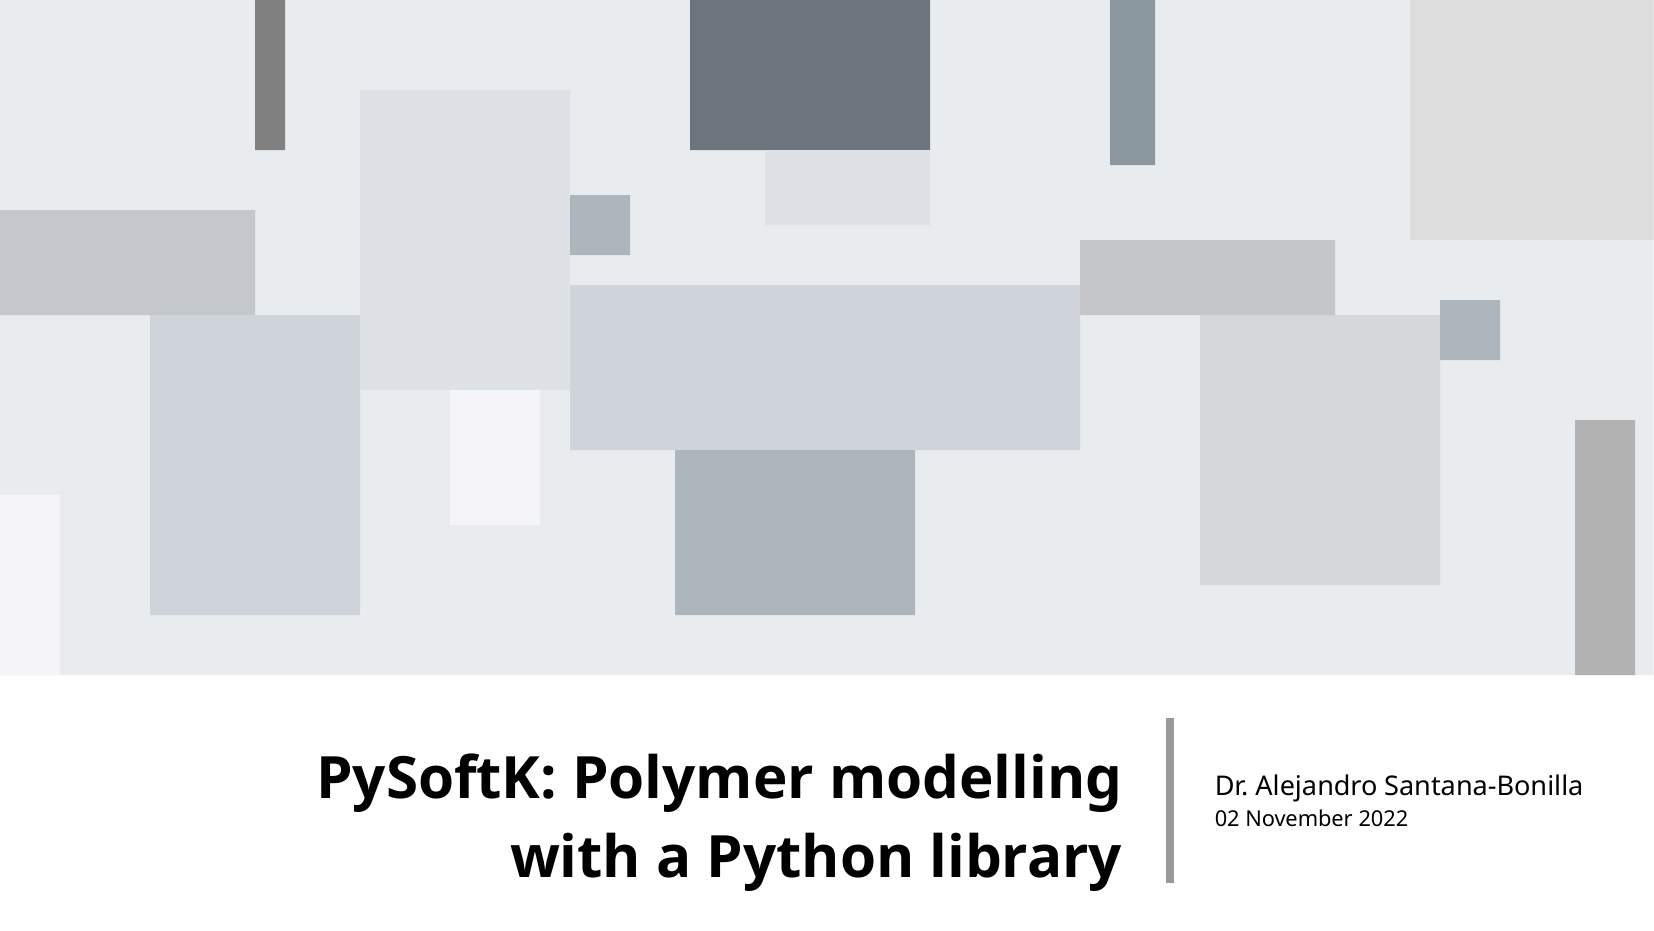

PySoftK: Polymer modelling
with a Python library
Dr. Alejandro Santana-Bonilla
02 November 2022